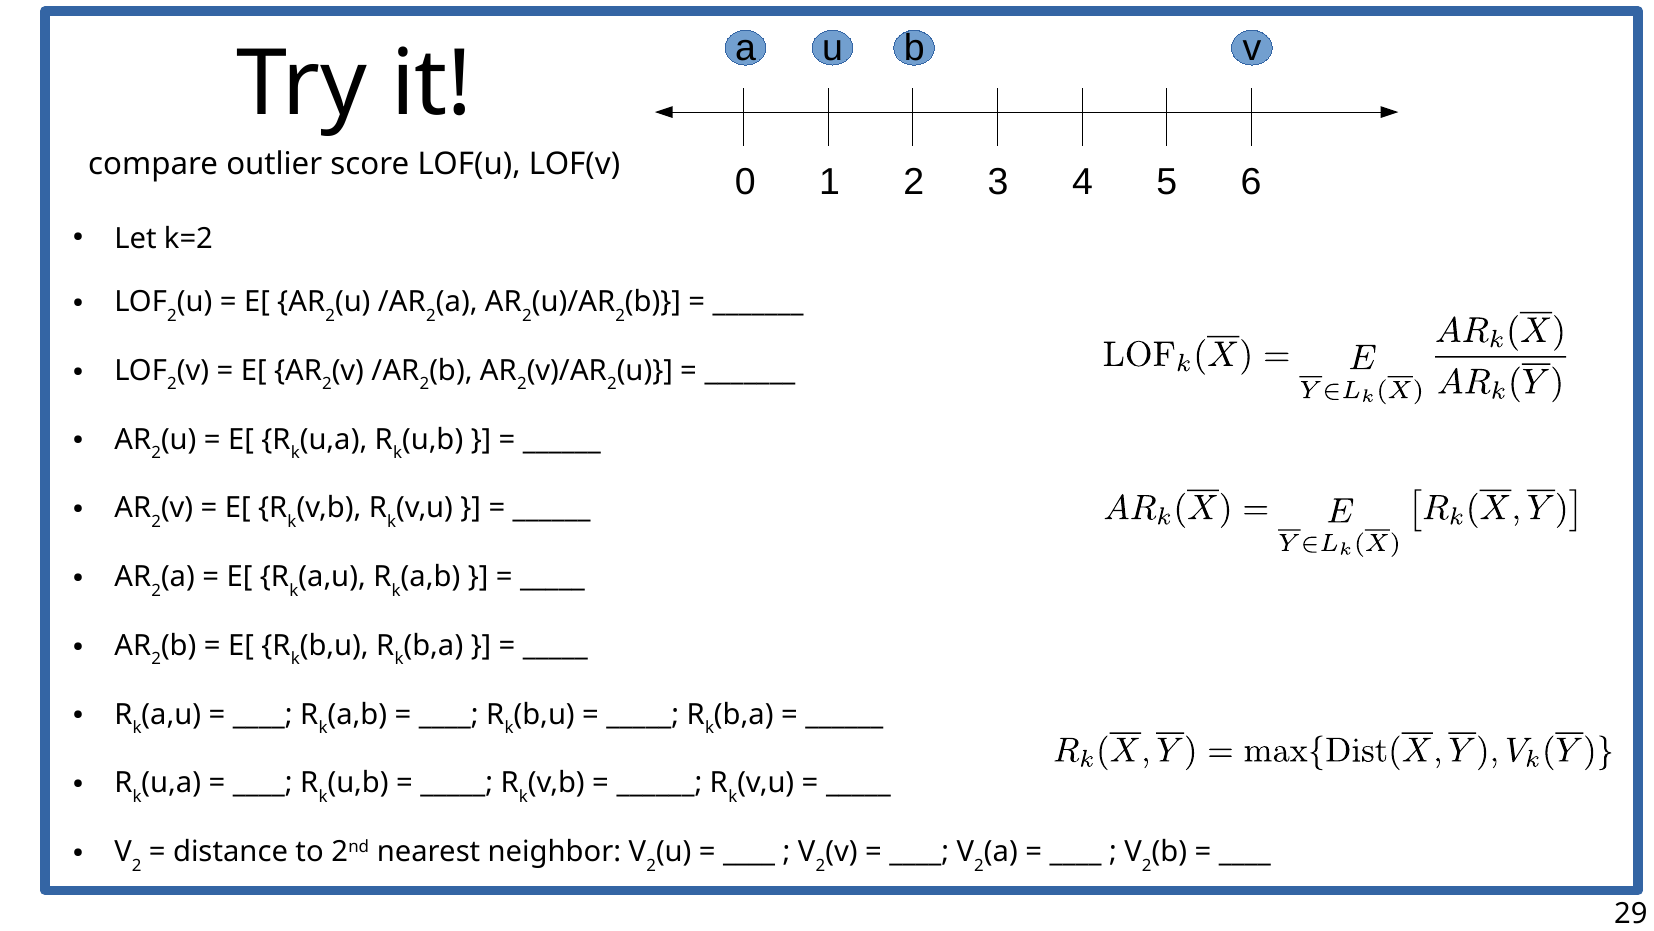

# Try it! compare outlier score LOF(u), LOF(v)
u
a
v
b
0
1
2
3
4
5
6
Let k=2
LOF2(u) = E[ {AR2(u) /AR2(a), AR2(u)/AR2(b)}] = _______
LOF2(v) = E[ {AR2(v) /AR2(b), AR2(v)/AR2(u)}] = _______
AR2(u) = E[ {Rk(u,a), Rk(u,b) }] = ______
AR2(v) = E[ {Rk(v,b), Rk(v,u) }] = ______
AR2(a) = E[ {Rk(a,u), Rk(a,b) }] = _____
AR2(b) = E[ {Rk(b,u), Rk(b,a) }] = _____
Rk(a,u) = ____; Rk(a,b) = ____; Rk(b,u) = _____; Rk(b,a) = ______
Rk(u,a) = ____; Rk(u,b) = _____; Rk(v,b) = ______; Rk(v,u) = _____
V2 = distance to 2nd nearest neighbor: V2(u) = ____ ; V2(v) = ____; V2(a) = ____ ; V2(b) = ____
29